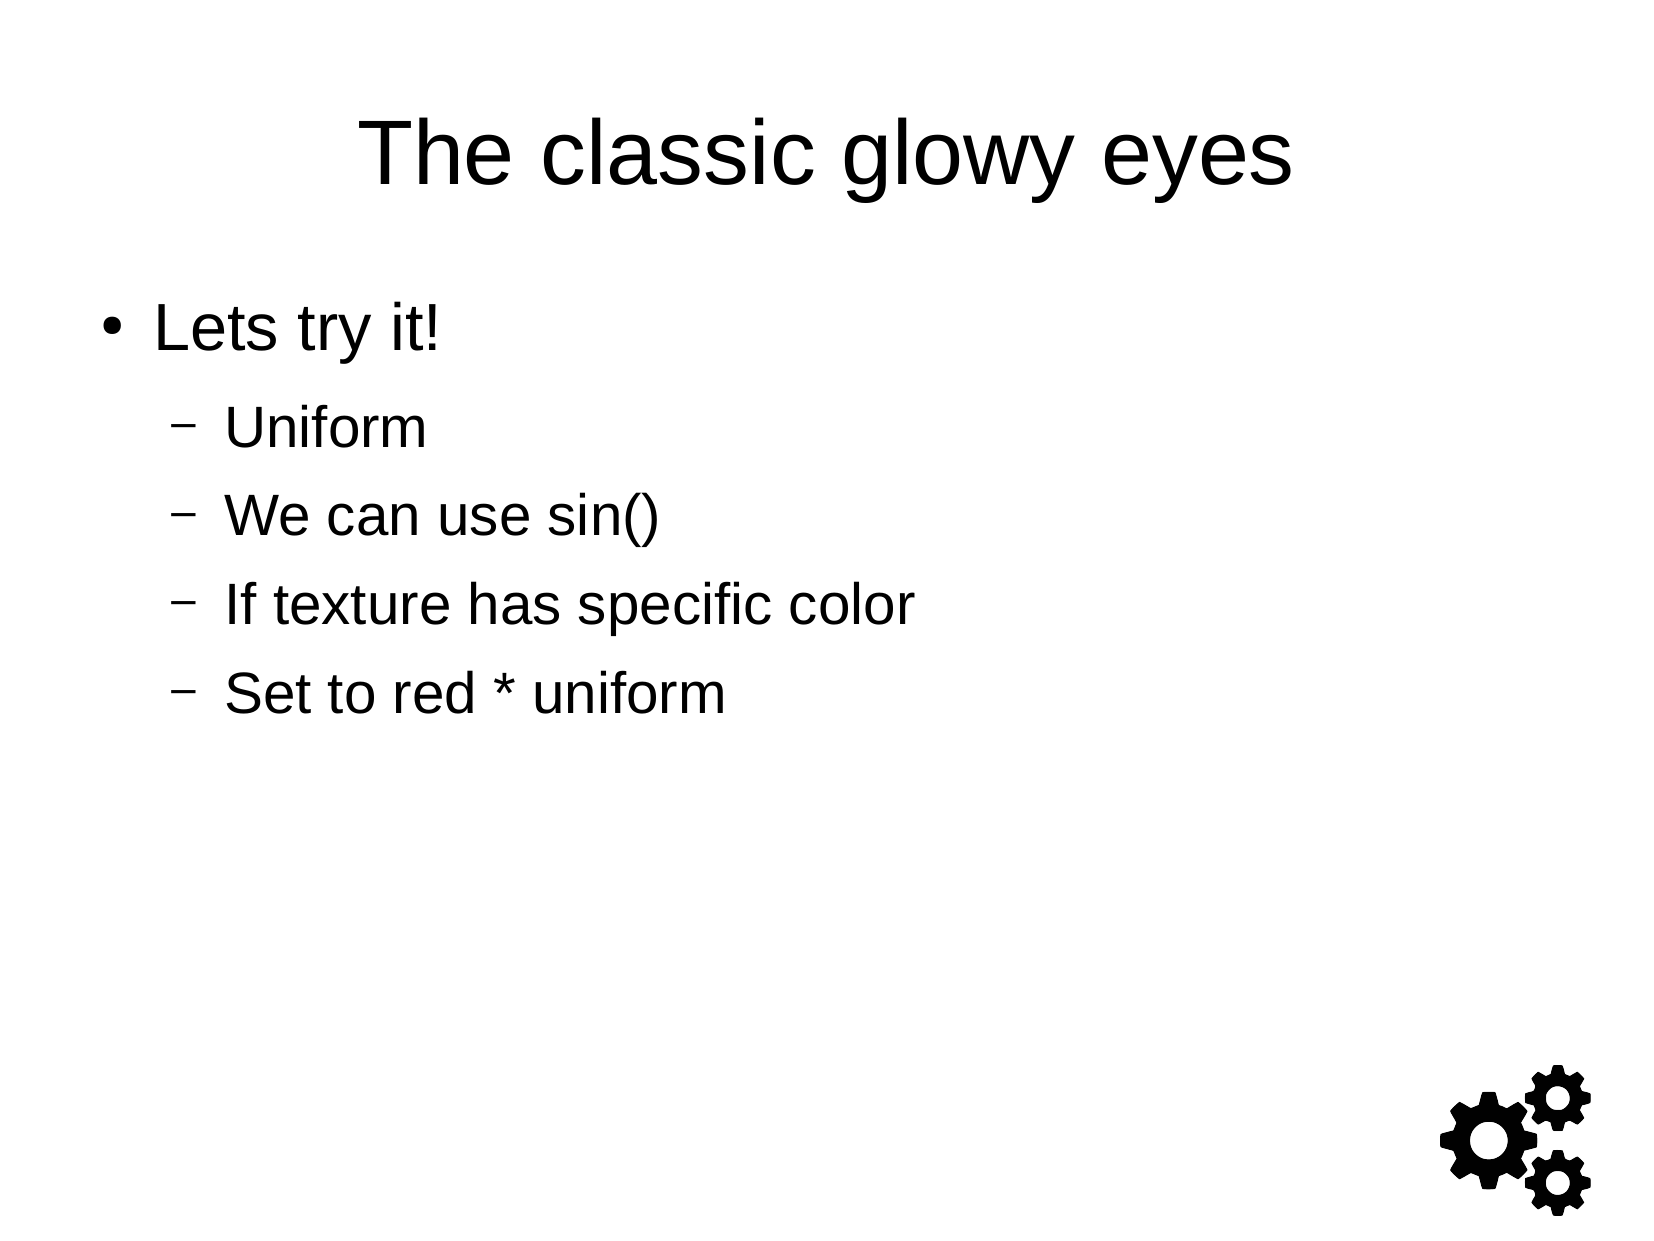

# The classic glowy eyes
Lets try it!
Uniform
We can use sin()
If texture has specific color
Set to red * uniform